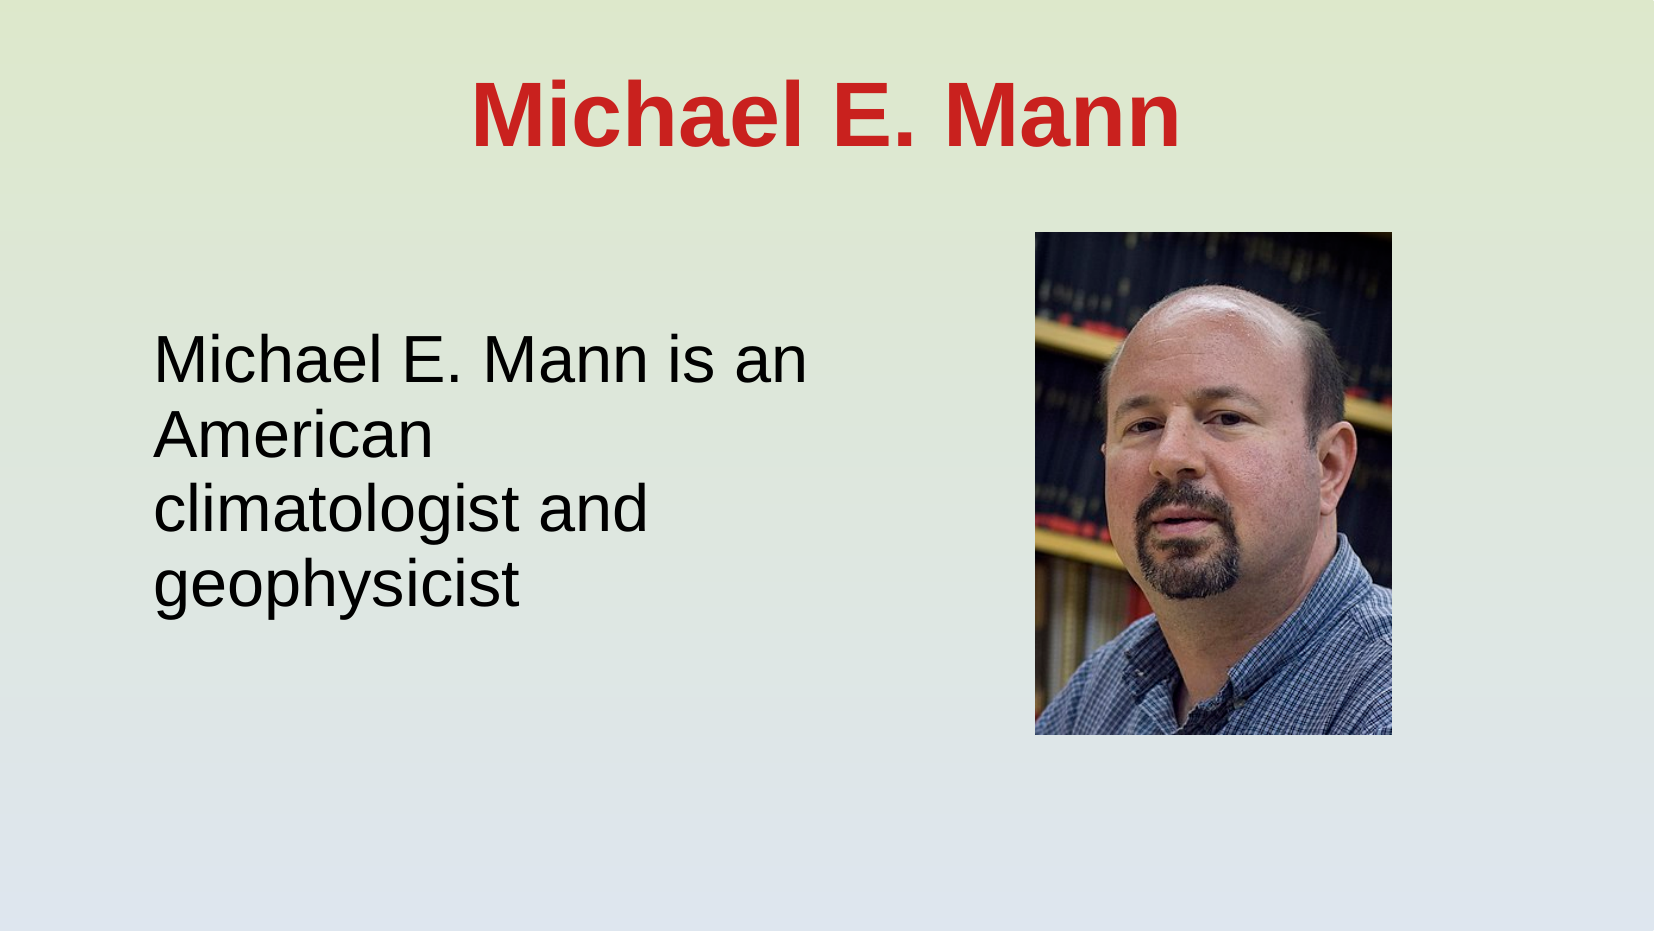

# Michael E. Mann
Michael E. Mann is an American climatologist and geophysicist